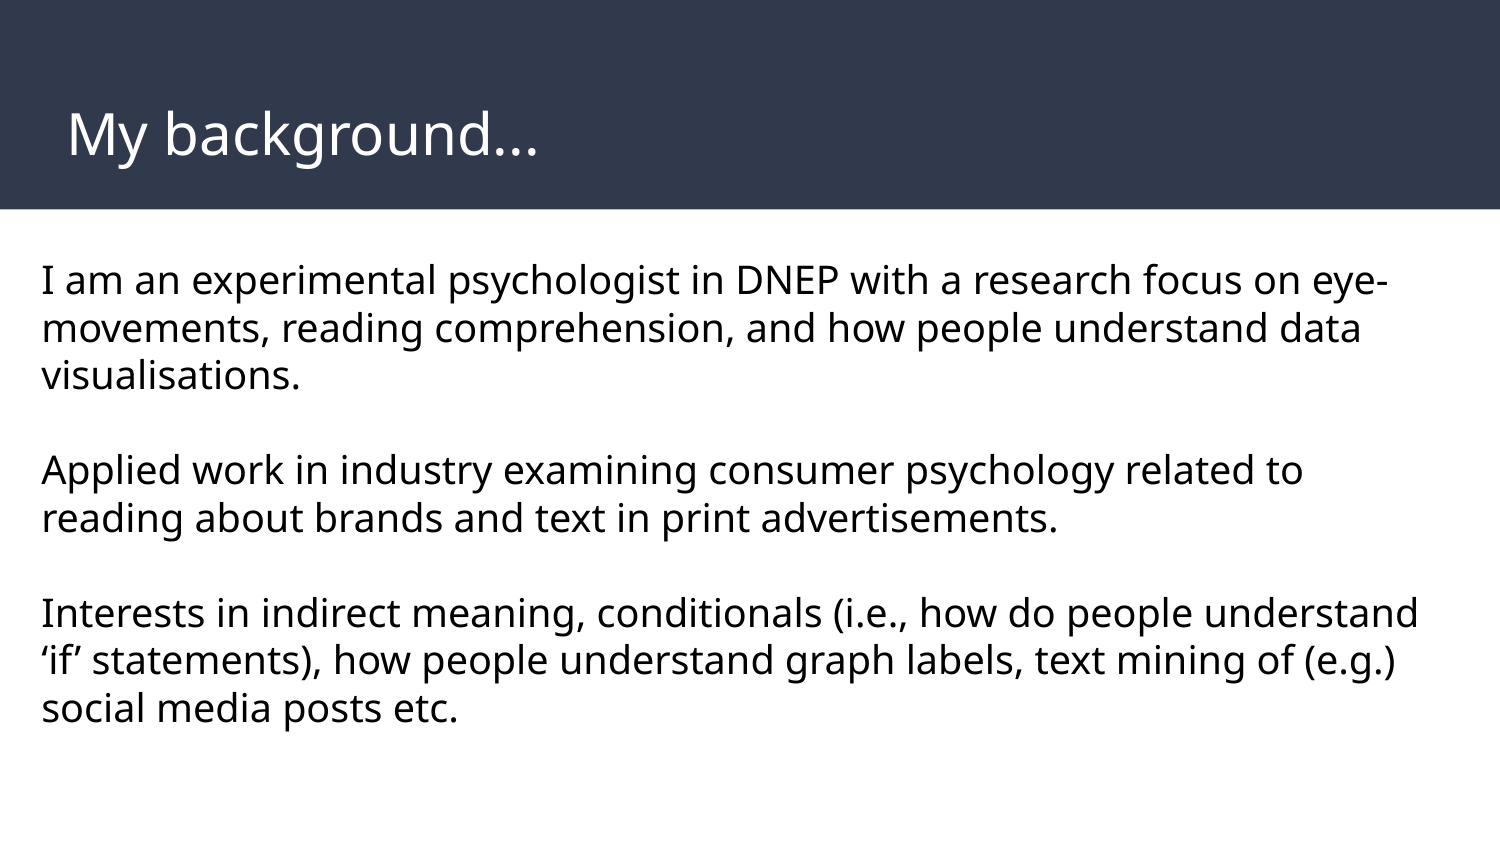

# My background...
I am an experimental psychologist in DNEP with a research focus on eye-movements, reading comprehension, and how people understand data visualisations.
Applied work in industry examining consumer psychology related to reading about brands and text in print advertisements.
Interests in indirect meaning, conditionals (i.e., how do people understand ‘if’ statements), how people understand graph labels, text mining of (e.g.) social media posts etc.